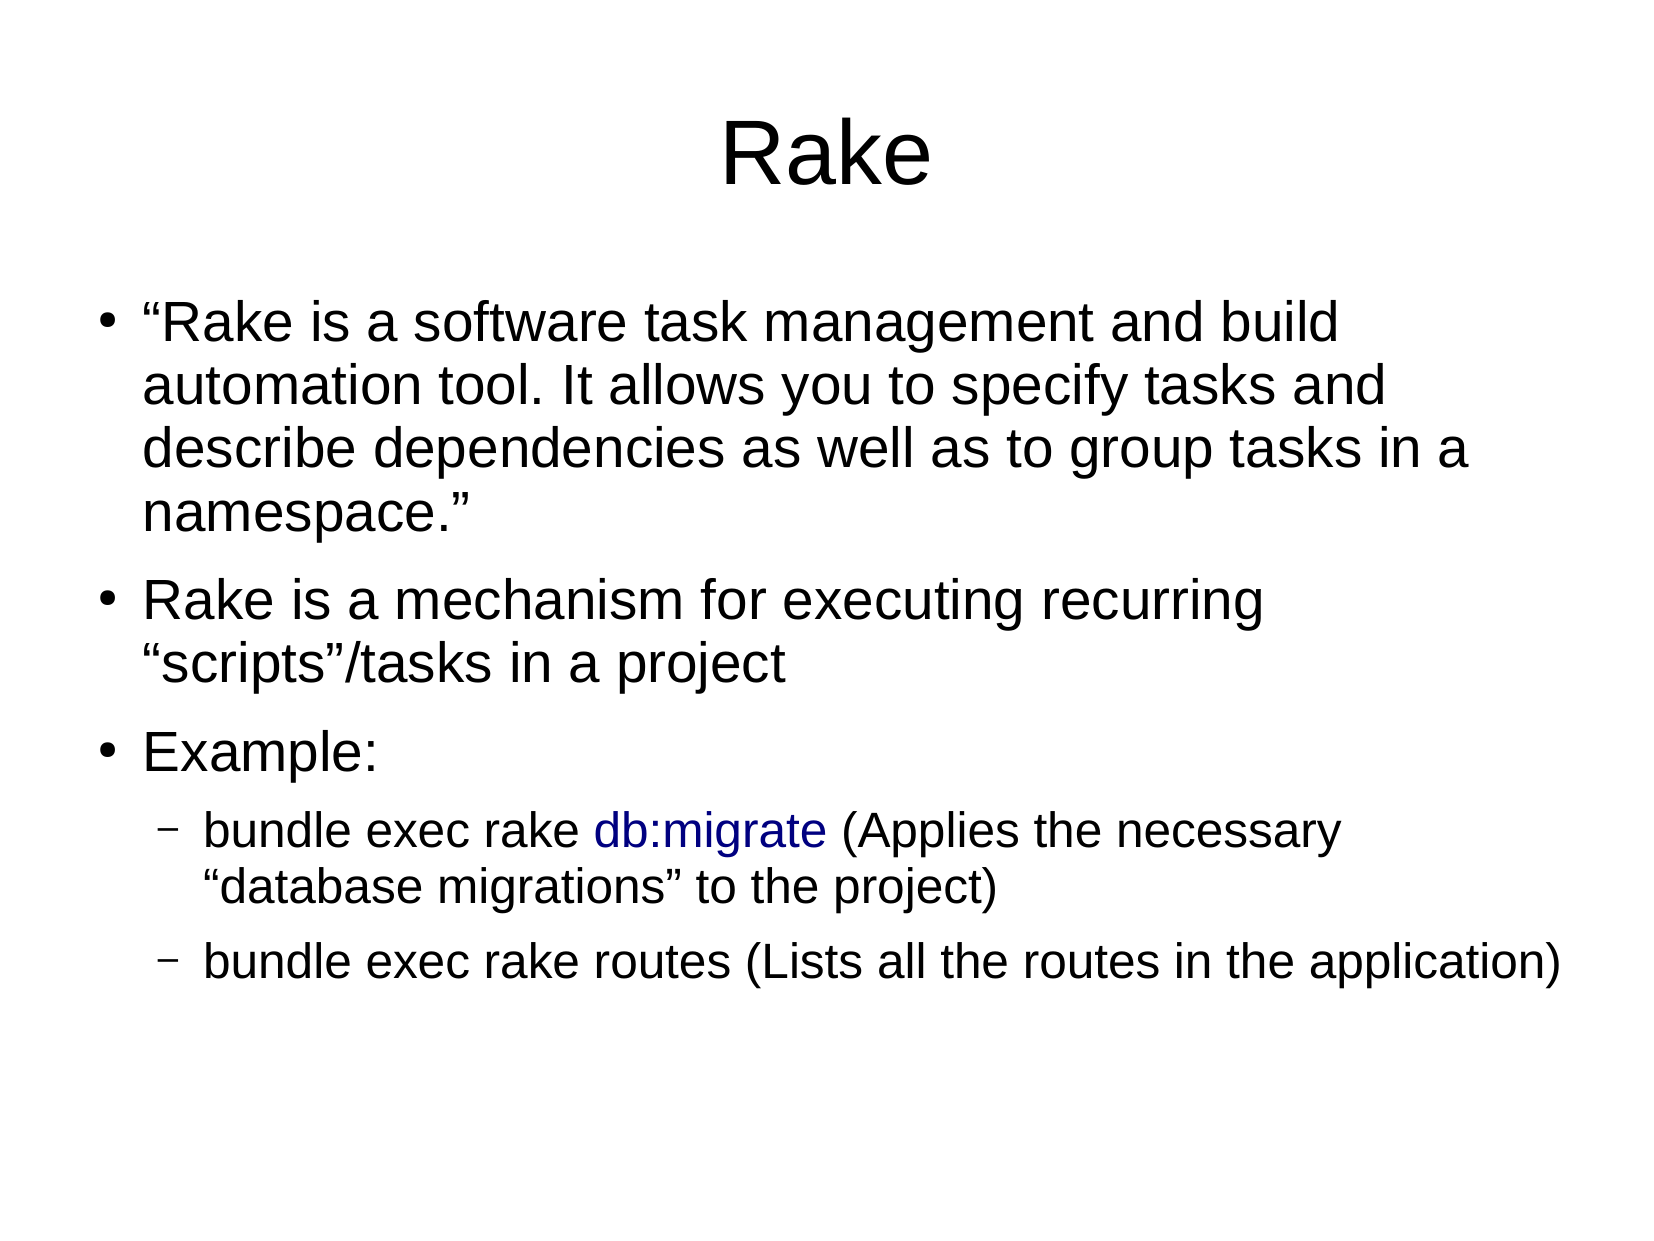

# Rake
“Rake is a software task management and build automation tool. It allows you to specify tasks and describe dependencies as well as to group tasks in a namespace.”
Rake is a mechanism for executing recurring “scripts”/tasks in a project
Example:
bundle exec rake db:migrate (Applies the necessary “database migrations” to the project)
bundle exec rake routes (Lists all the routes in the application)